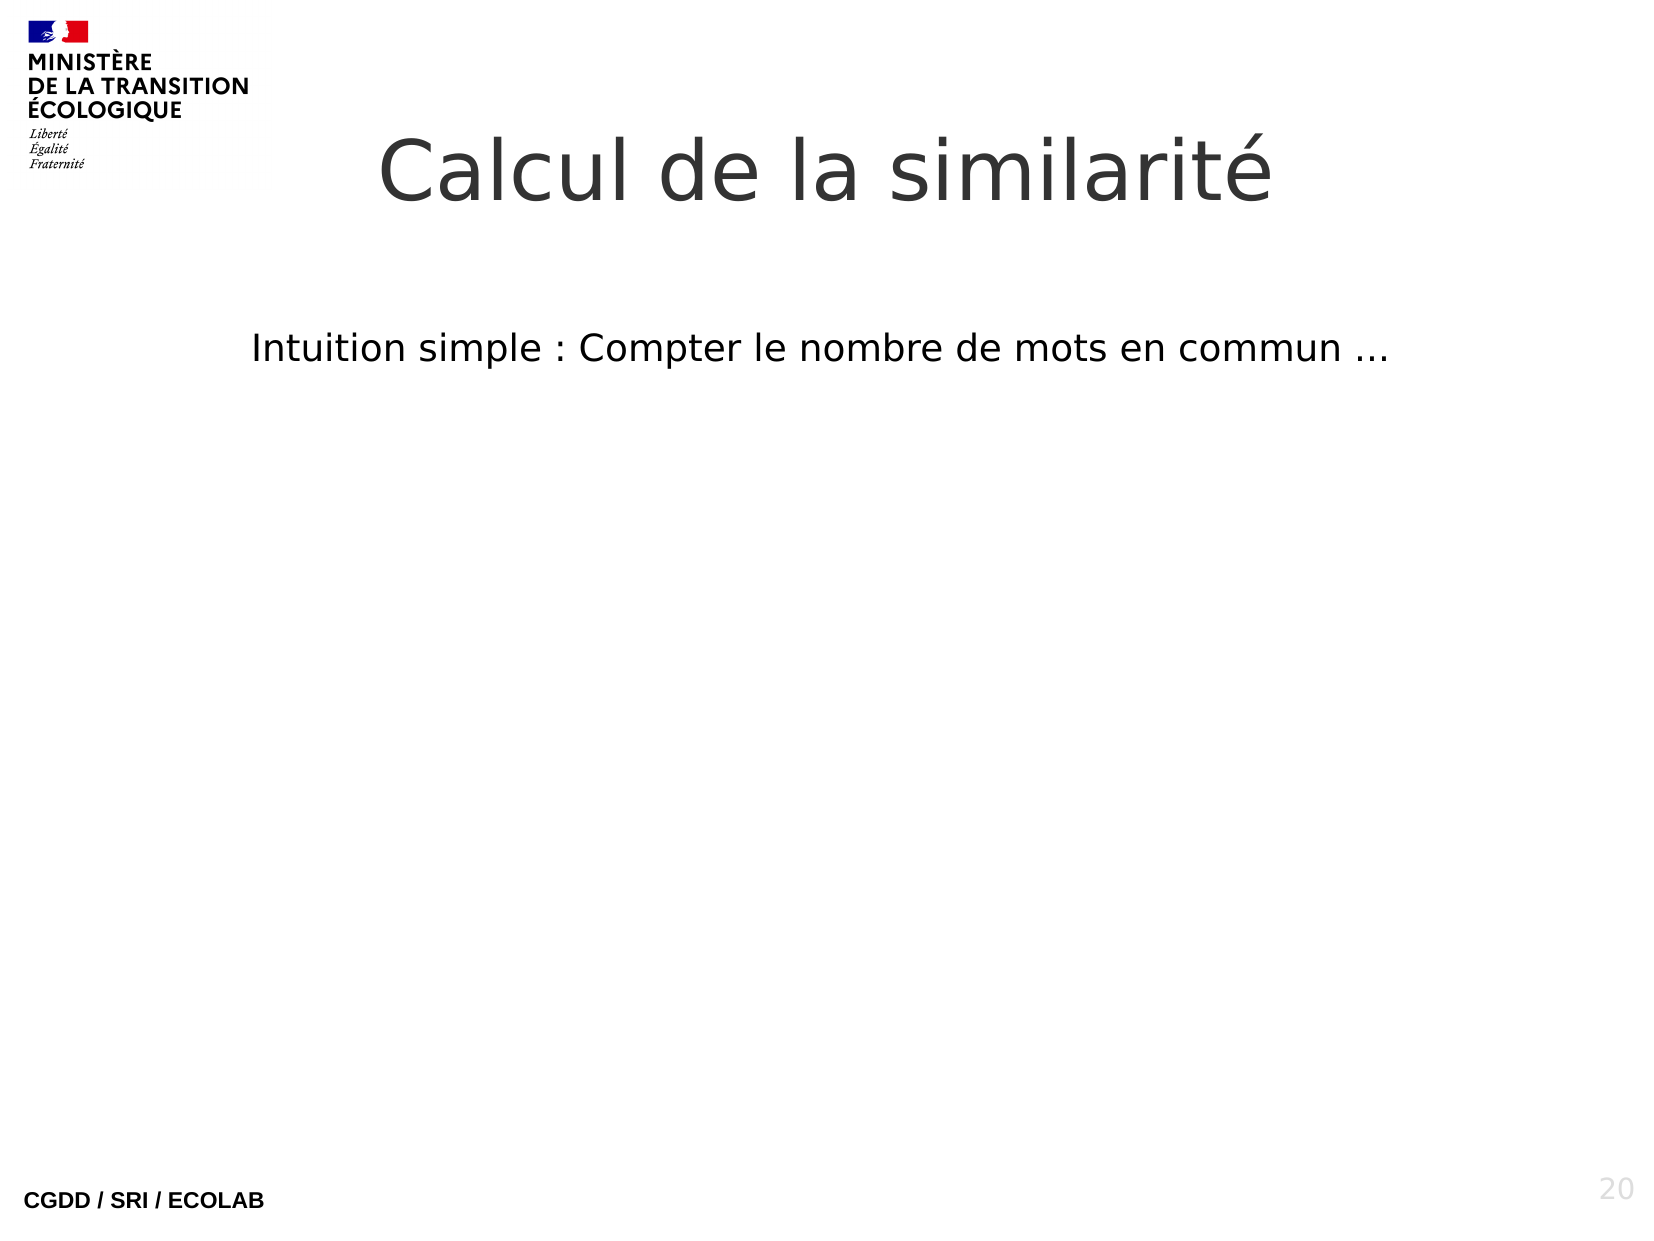

# Calcul de la similarité
Intuition simple : Compter le nombre de mots en commun ...
20